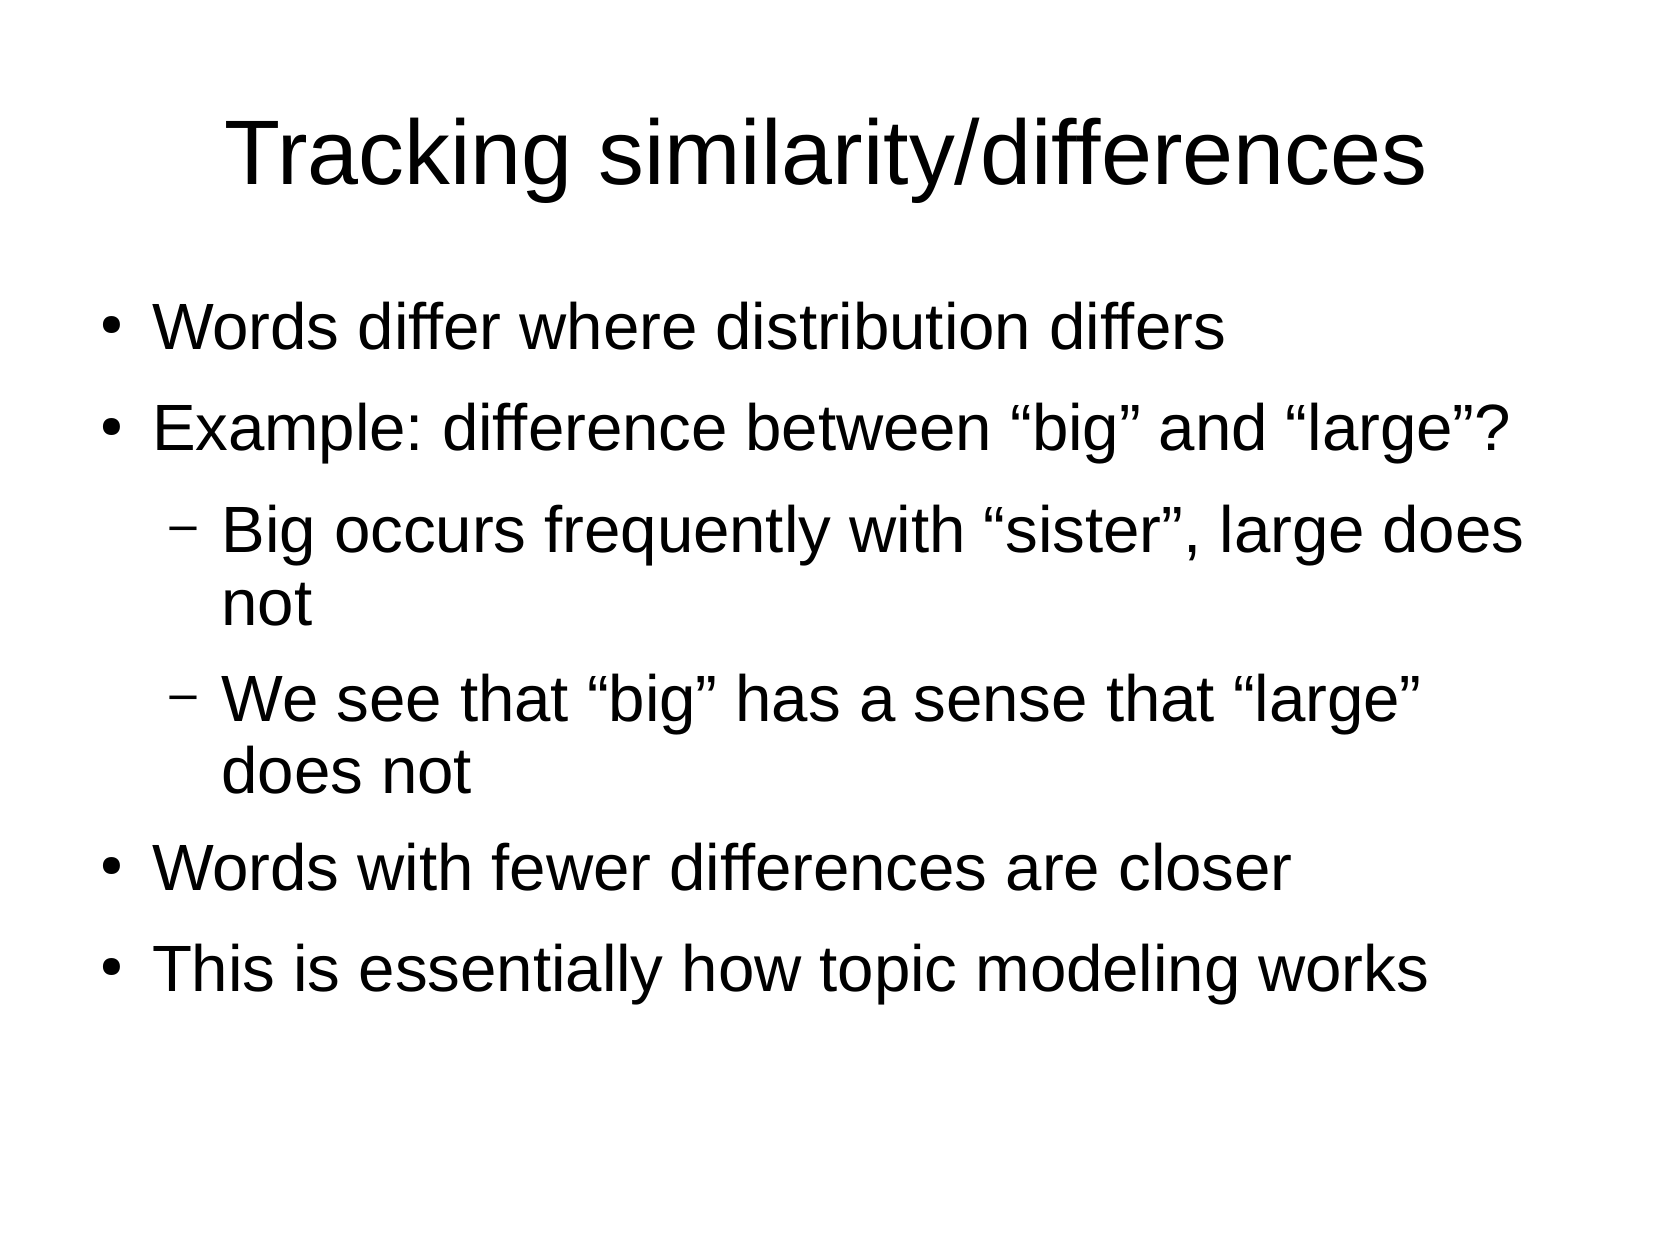

# Tracking similarity/differences
Words differ where distribution differs
Example: difference between “big” and “large”?
Big occurs frequently with “sister”, large does not
We see that “big” has a sense that “large” does not
Words with fewer differences are closer
This is essentially how topic modeling works